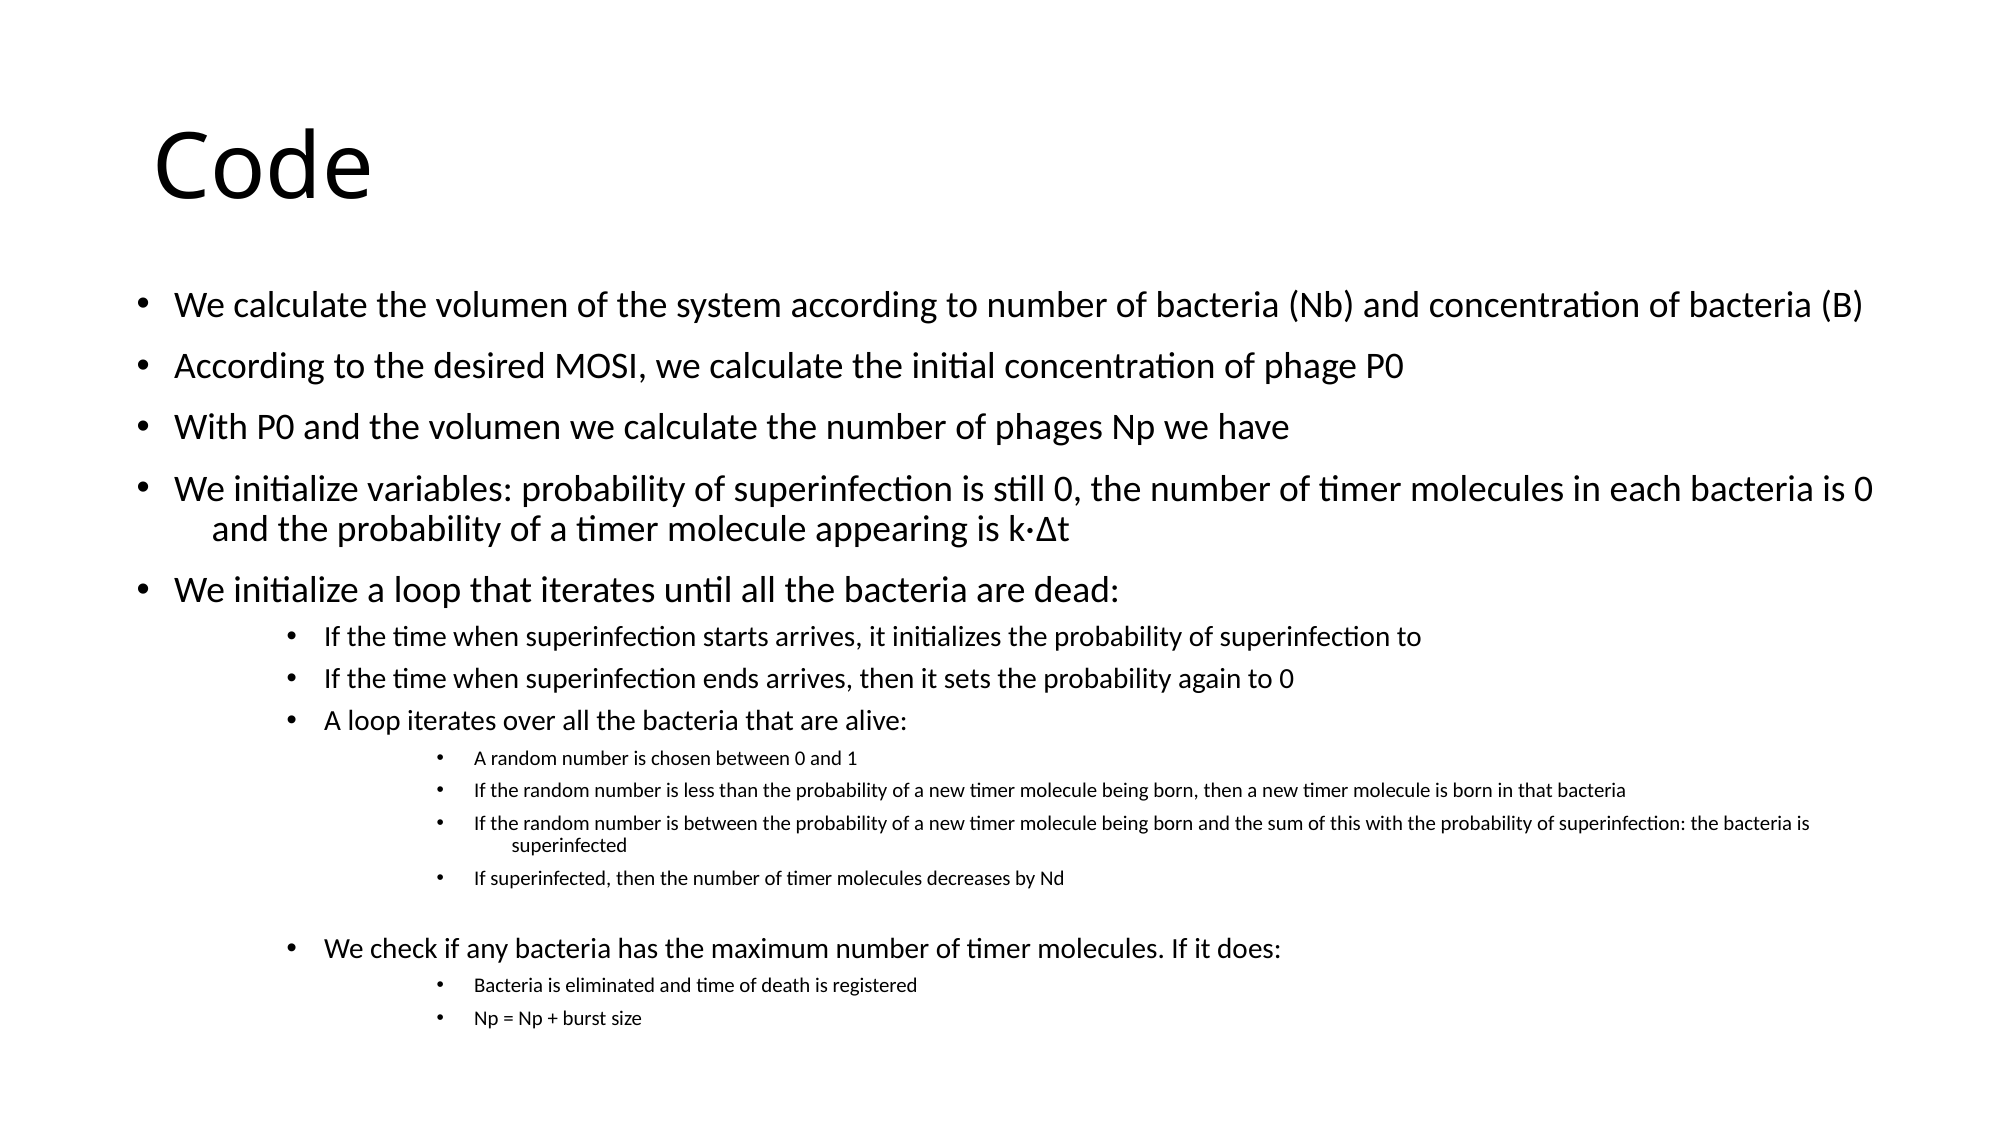

# Code
We calculate the volumen of the system according to number of bacteria (Nb) and concentration of bacteria (B)
According to the desired MOSI, we calculate the initial concentration of phage P0
With P0 and the volumen we calculate the number of phages Np we have
We initialize variables: probability of superinfection is still 0, the number of timer molecules in each bacteria is 0 and the probability of a timer molecule appearing is k·Δt
We initialize a loop that iterates until all the bacteria are dead:
If the time when superinfection starts arrives, it initializes the probability of superinfection to
If the time when superinfection ends arrives, then it sets the probability again to 0
A loop iterates over all the bacteria that are alive:
A random number is chosen between 0 and 1
If the random number is less than the probability of a new timer molecule being born, then a new timer molecule is born in that bacteria
If the random number is between the probability of a new timer molecule being born and the sum of this with the probability of superinfection: the bacteria is superinfected
If superinfected, then the number of timer molecules decreases by Nd
We check if any bacteria has the maximum number of timer molecules. If it does:
Bacteria is eliminated and time of death is registered
Np = Np + burst size